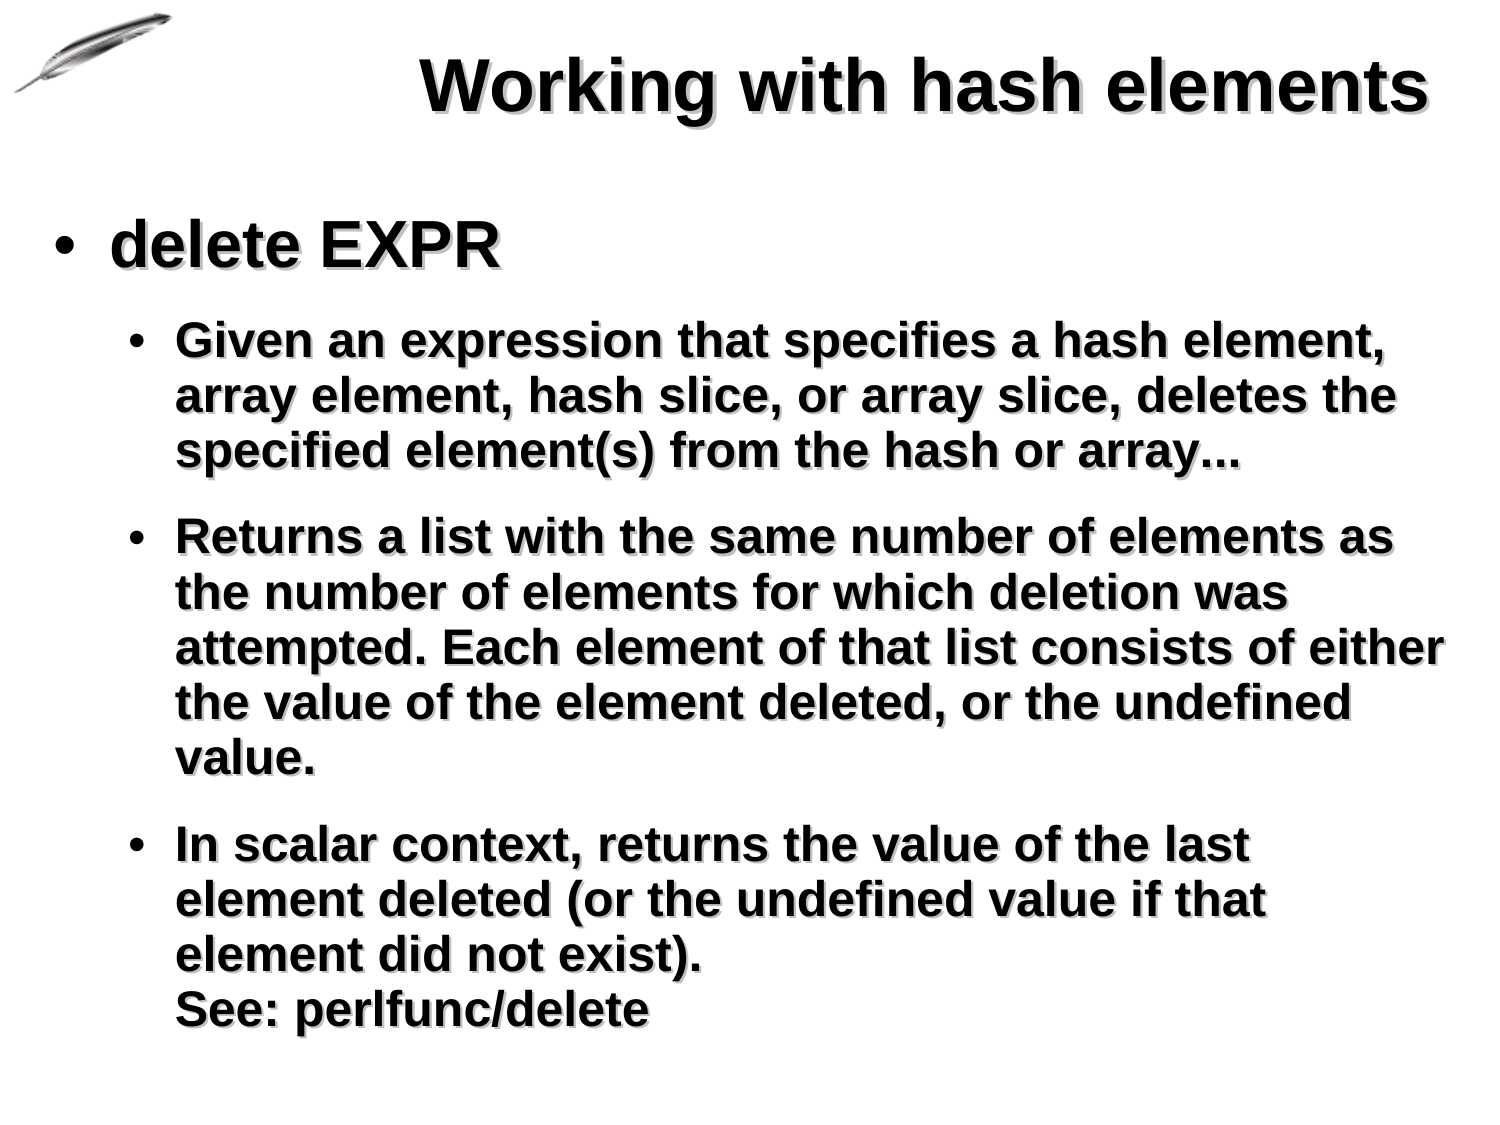

# Working with hash elements
delete EXPR
Given an expression that specifies a hash element, array element, hash slice, or array slice, deletes the specified element(s) from the hash or array...
Returns a list with the same number of elements as the number of elements for which deletion was attempted. Each element of that list consists of either the value of the element deleted, or the undefined value.
In scalar context, returns the value of the last element deleted (or the undefined value if that element did not exist).
See: perlfunc/delete